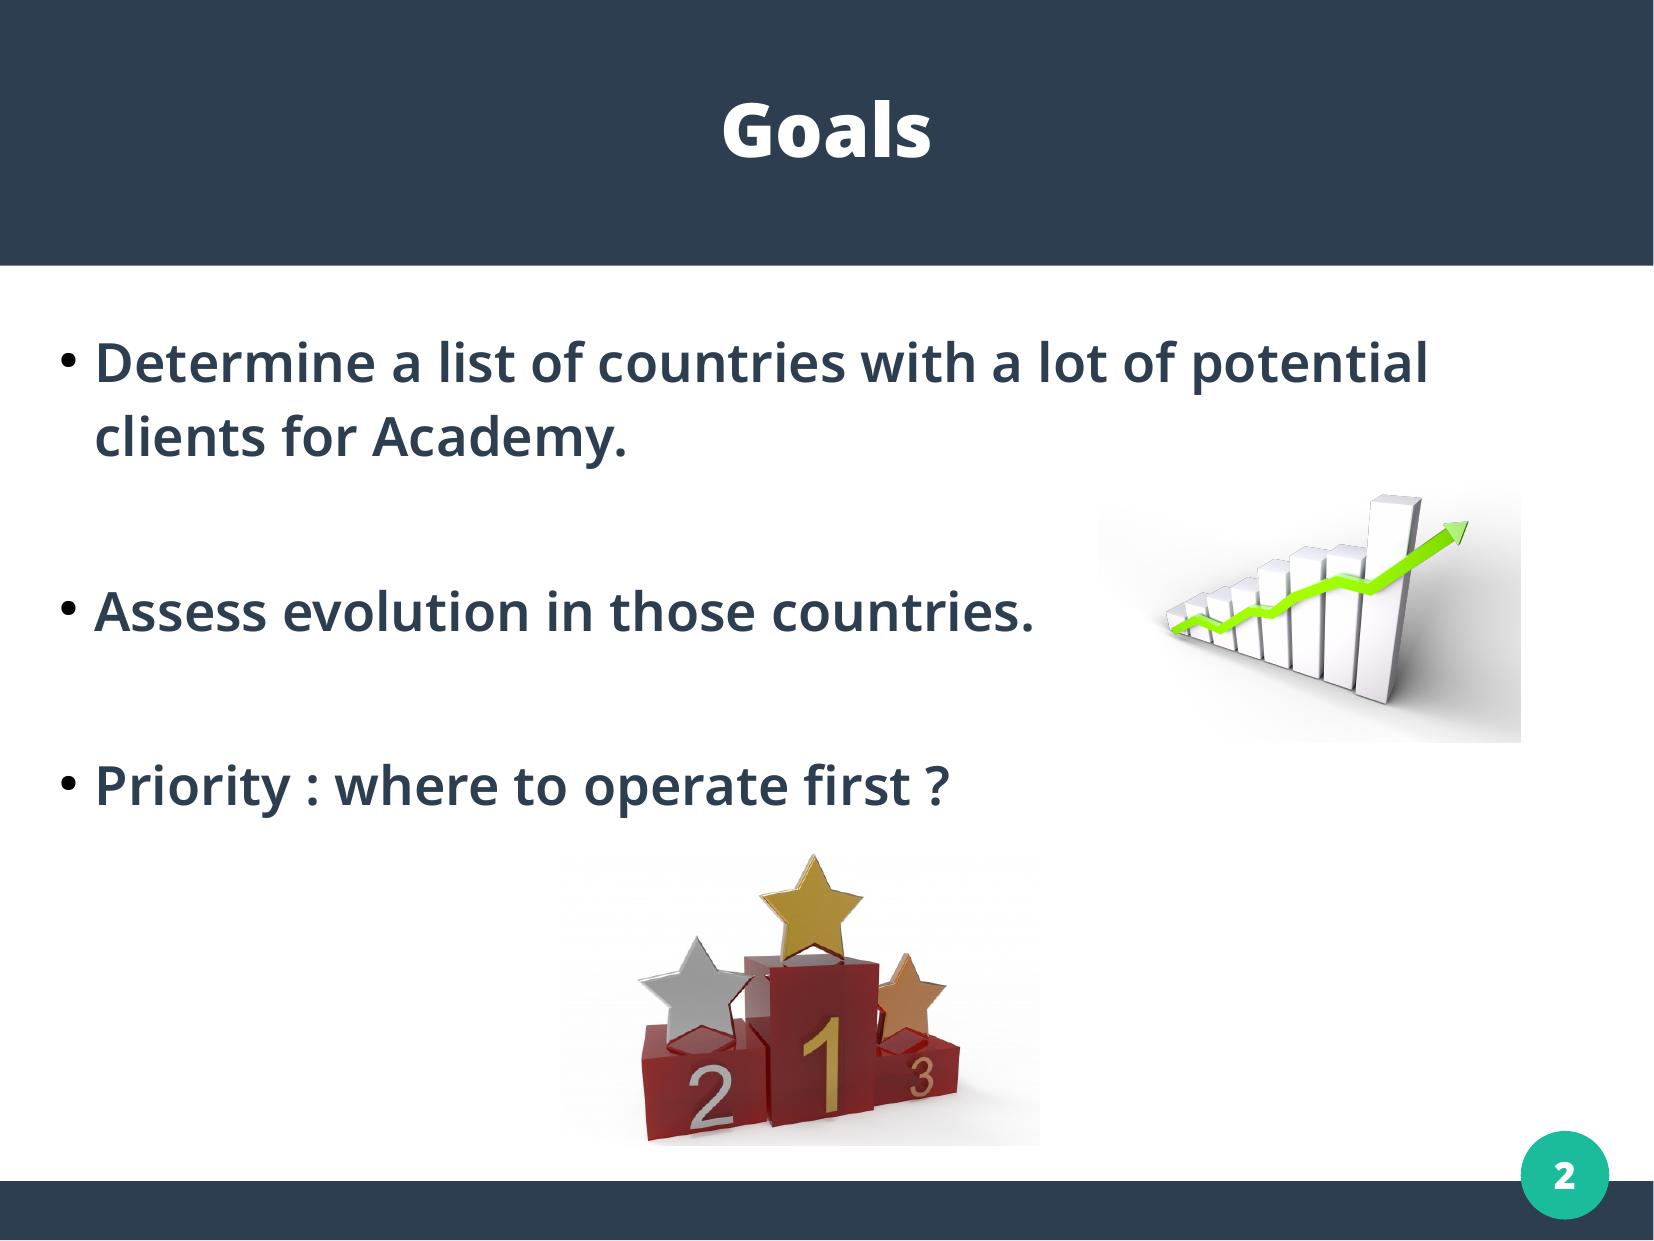

# Goals
Determine a list of countries with a lot of potential clients for Academy.
Assess evolution in those countries.
Priority : where to operate first ?
2